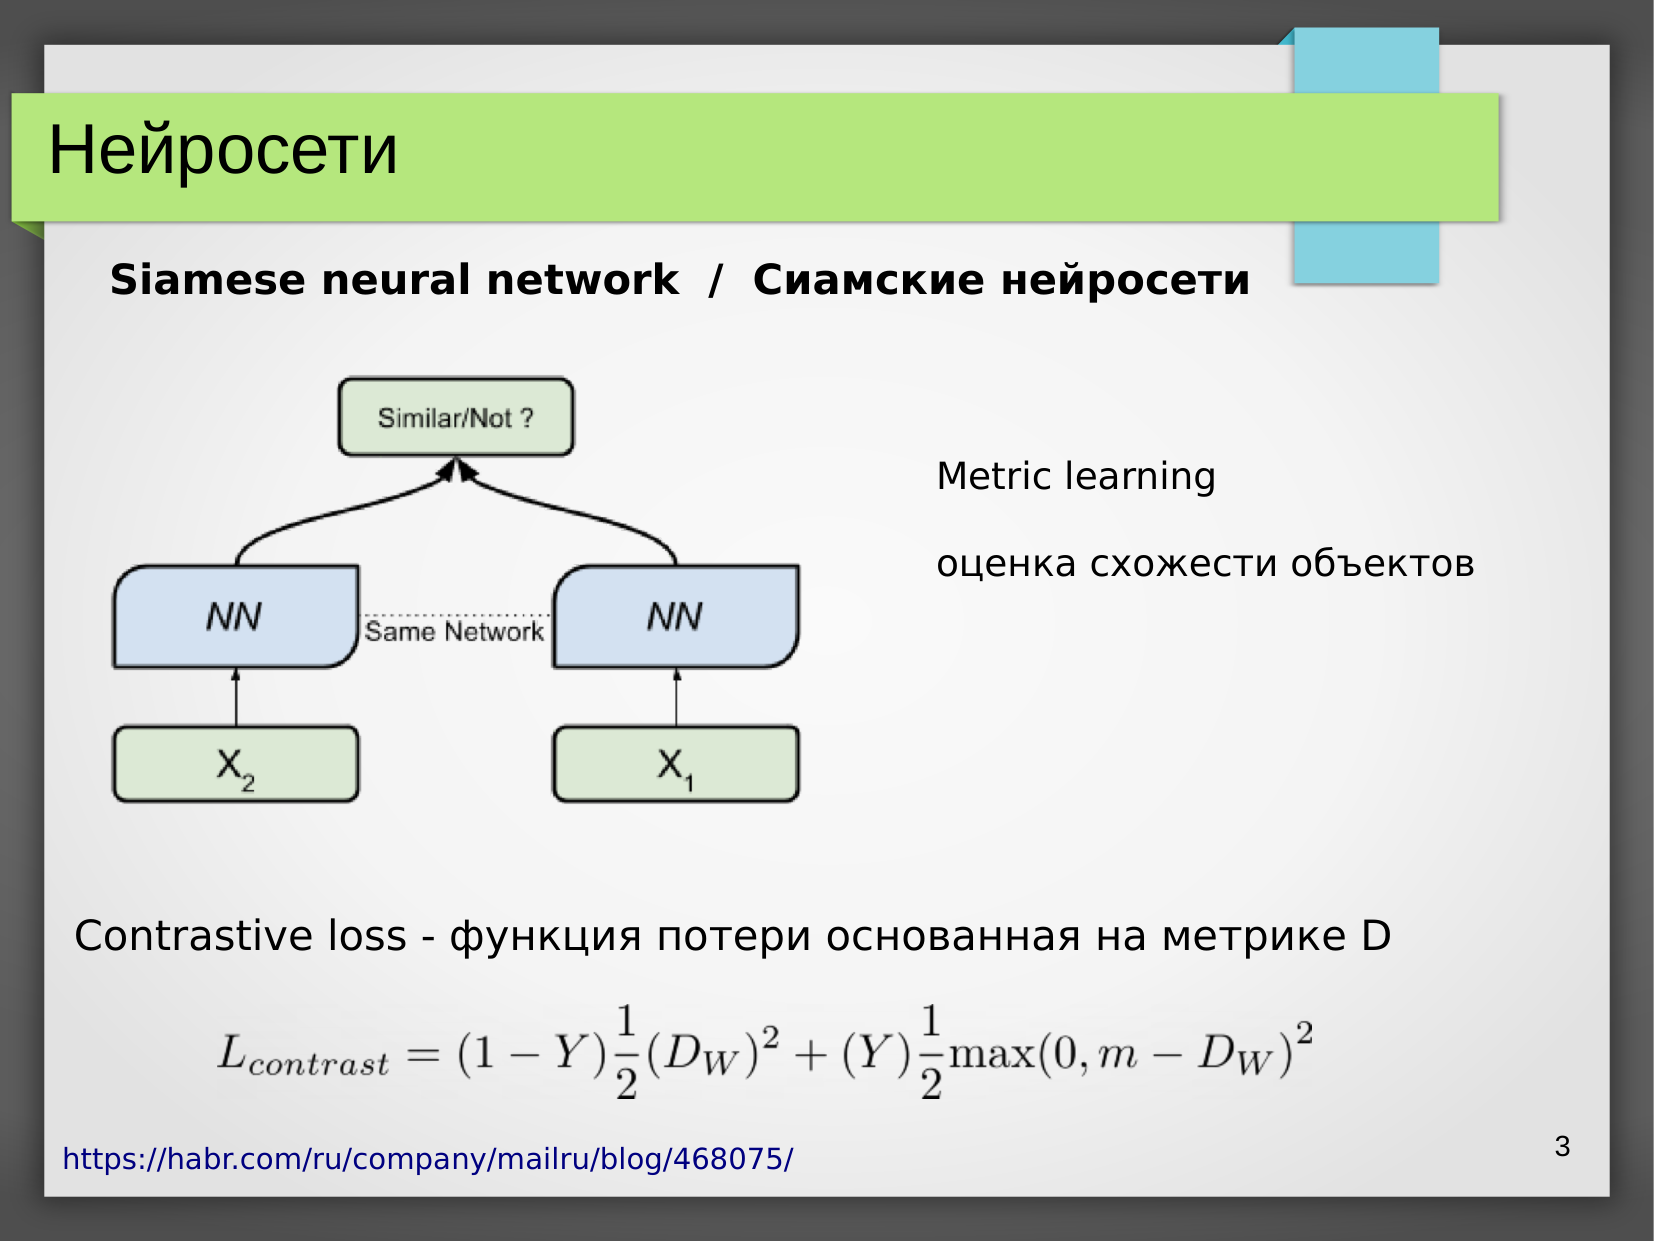

# Нейросети
Siamese neural network / Cиамские нейросети
Metric learning
оценка схожести объектов
Contrastive loss - функция потери основанная на метрике D
3
https://habr.com/ru/company/mailru/blog/468075/